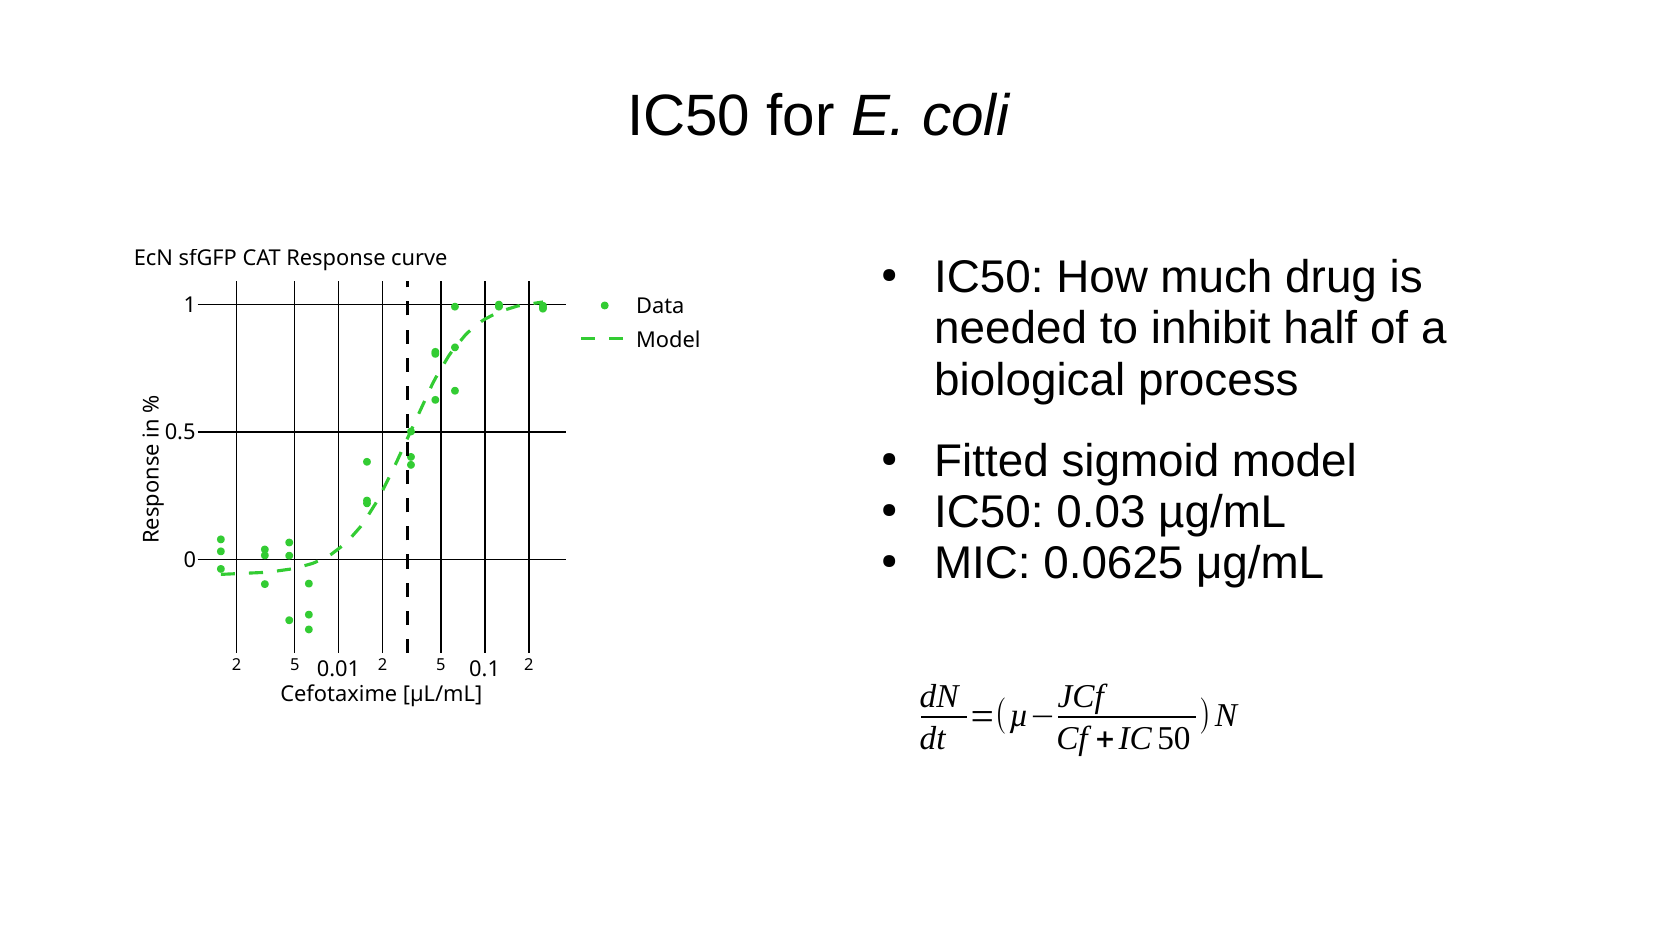

# IC50 for E. coli
IC50: How much drug is needed to inhibit half of a biological process
Fitted sigmoid model
IC50: 0.03 µg/mL
MIC: 0.0625 μg/mL